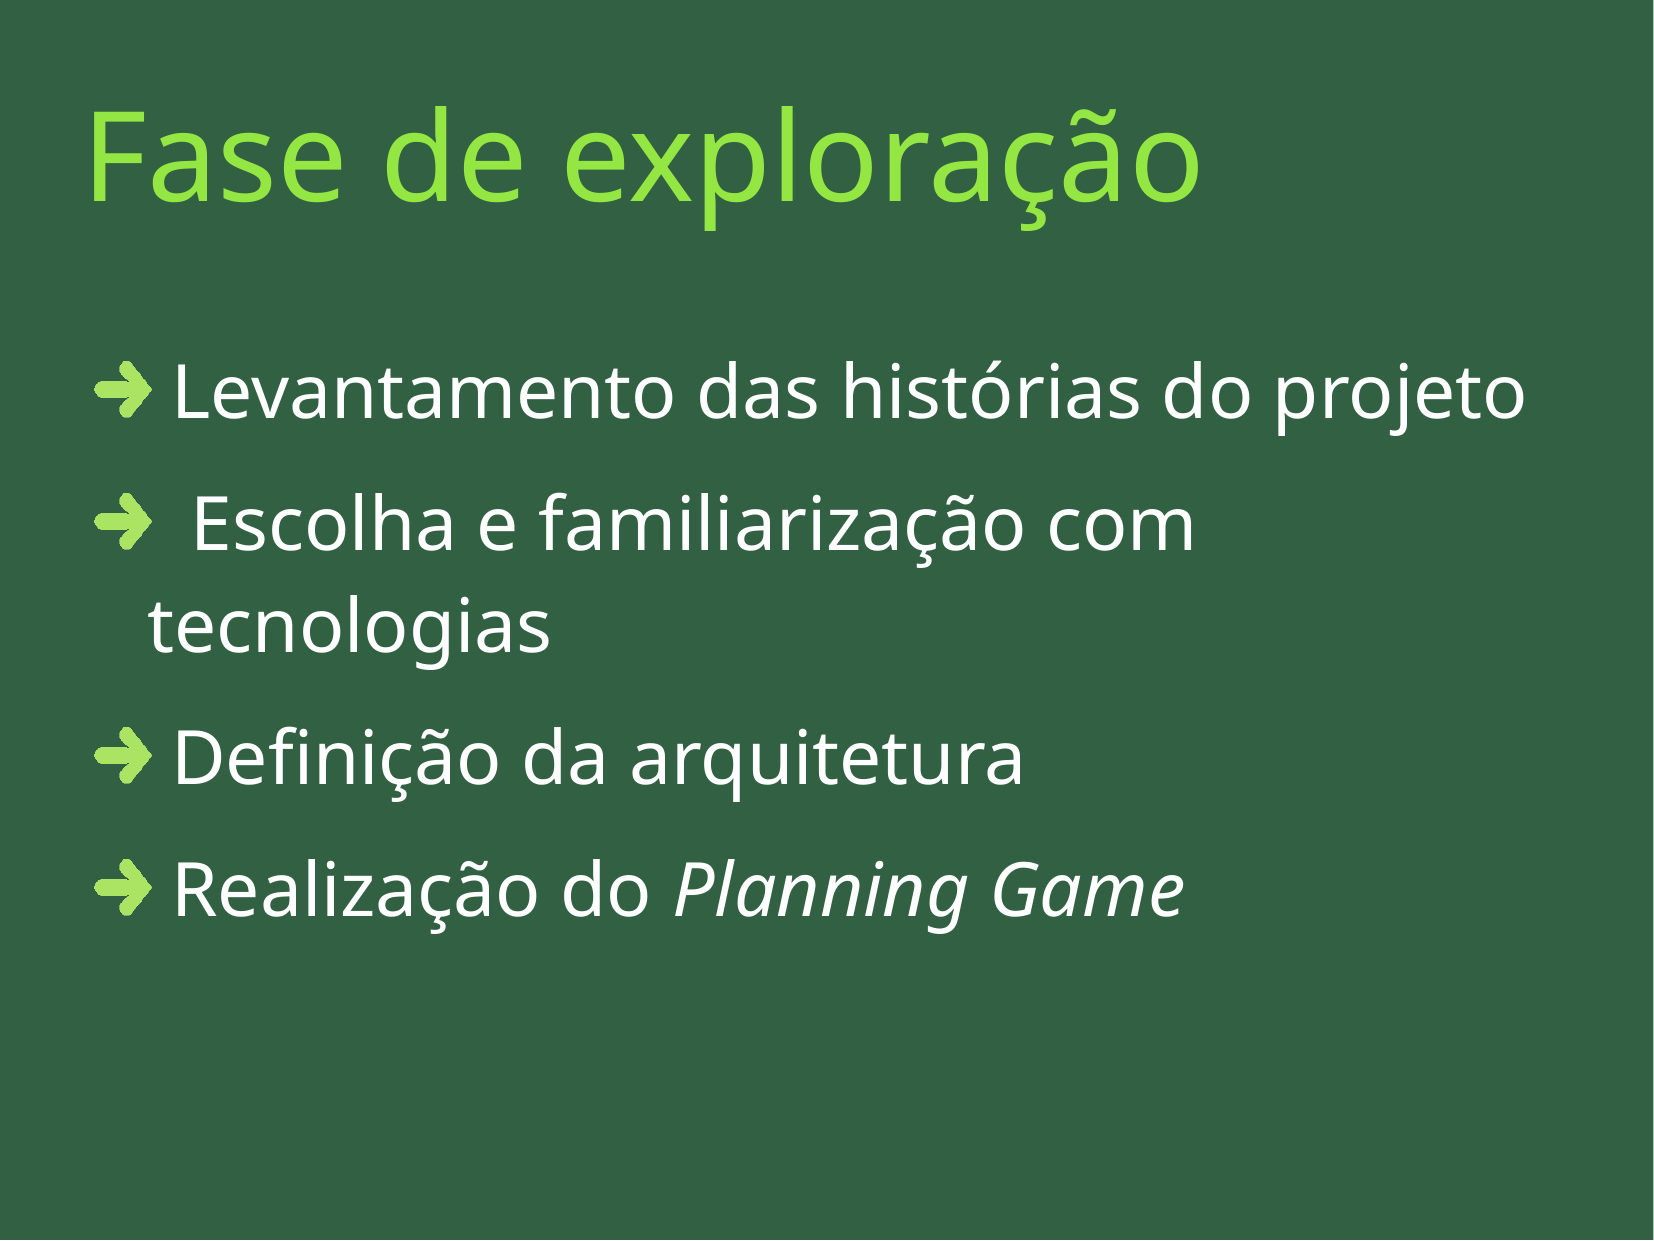

# Fase de exploração
 Levantamento das histórias do projeto
 Escolha e familiarização com tecnologias
 Definição da arquitetura
 Realização do Planning Game
 Autenticação no sistema
 Cadastro de usuário
 Criação, edição e visualização de perfil
 Interface administrativa